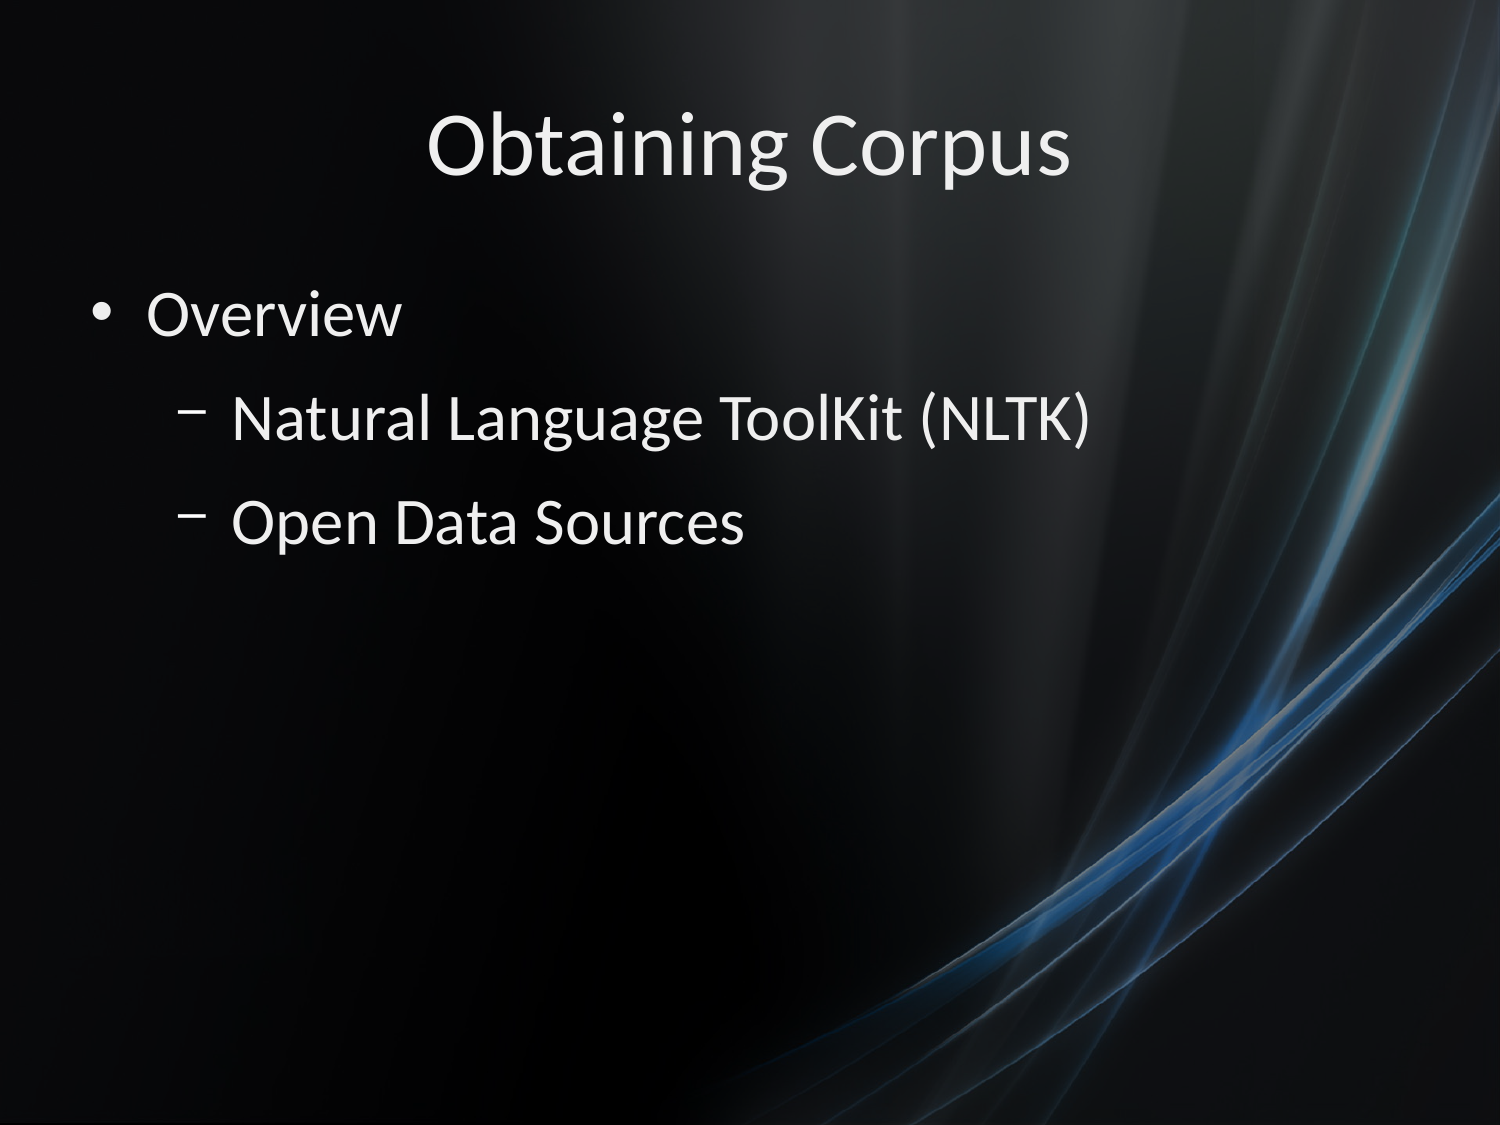

# Obtaining Corpus
Overview
Natural Language ToolKit (NLTK)
Open Data Sources